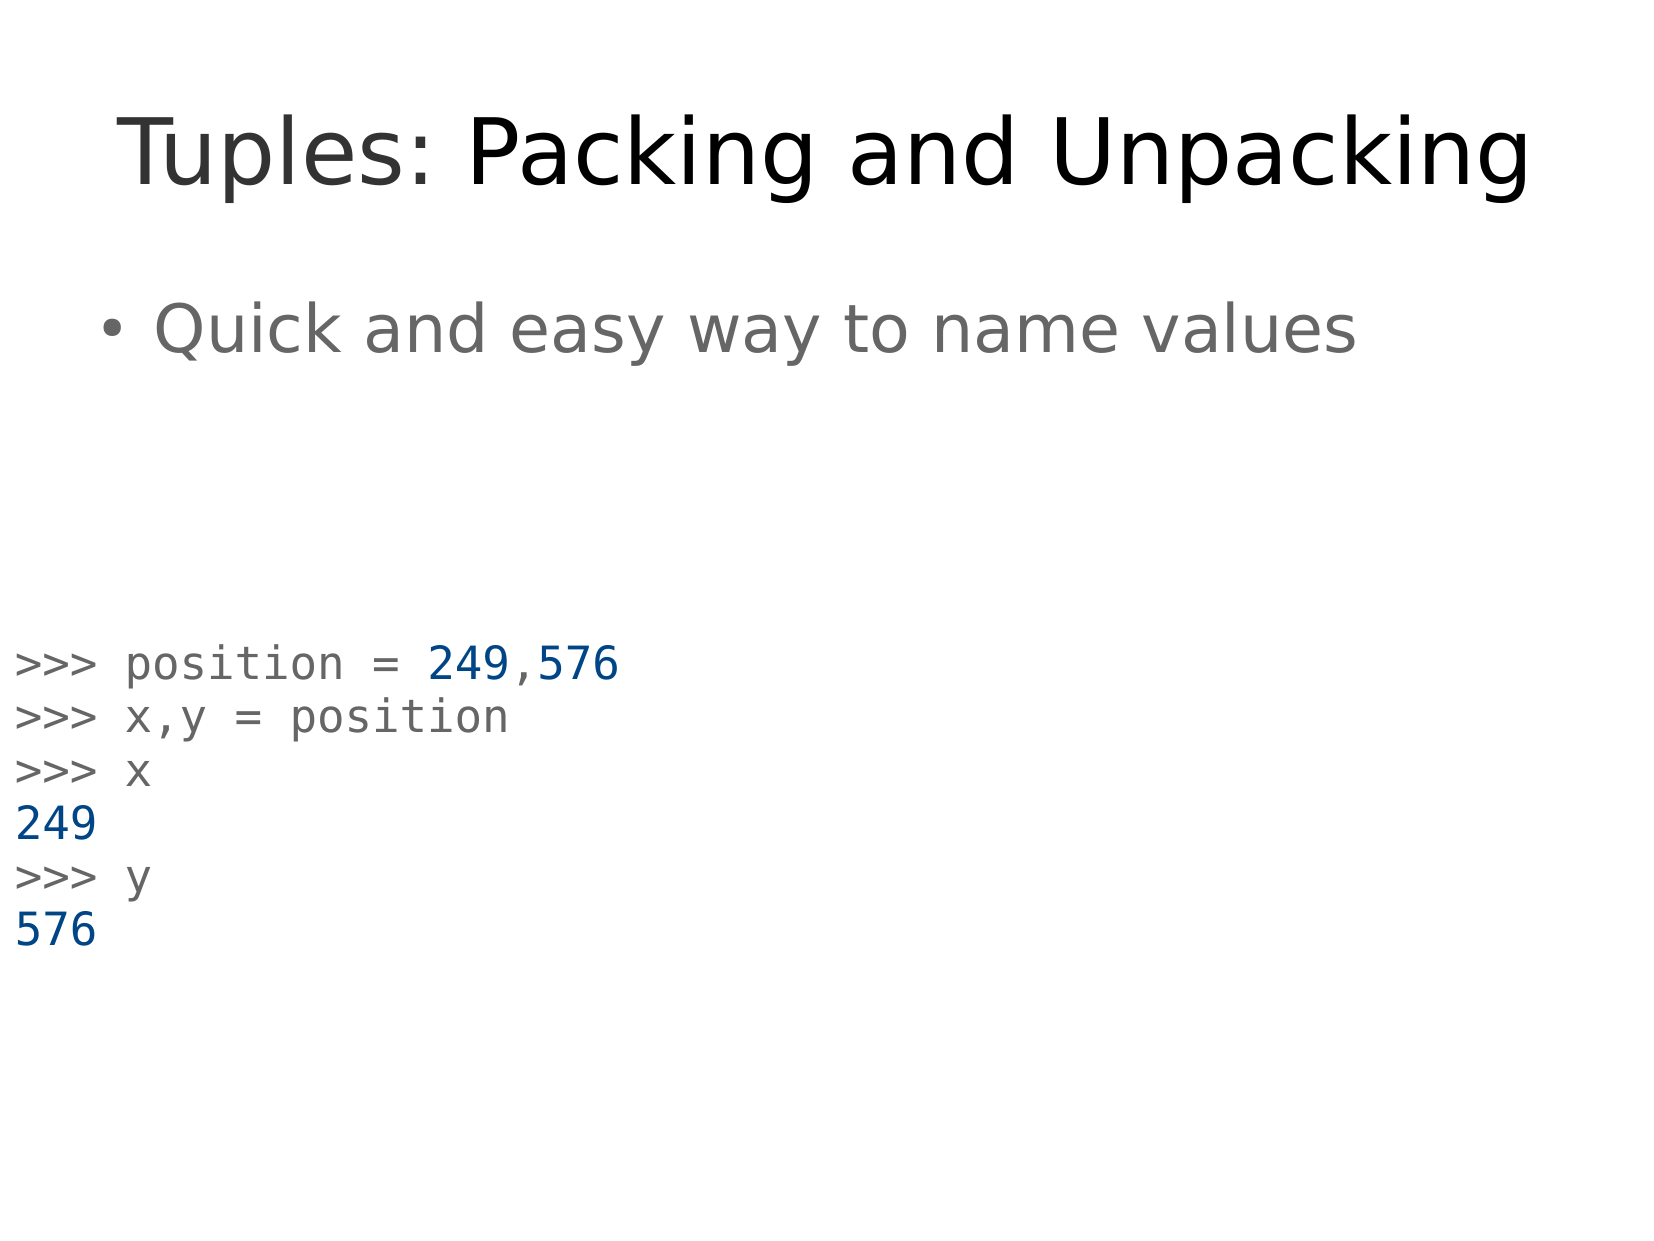

# Tuples: Packing and Unpacking
Quick and easy way to name values
>>> position = 249,576
>>> x,y = position
>>> x
249
>>> y
576